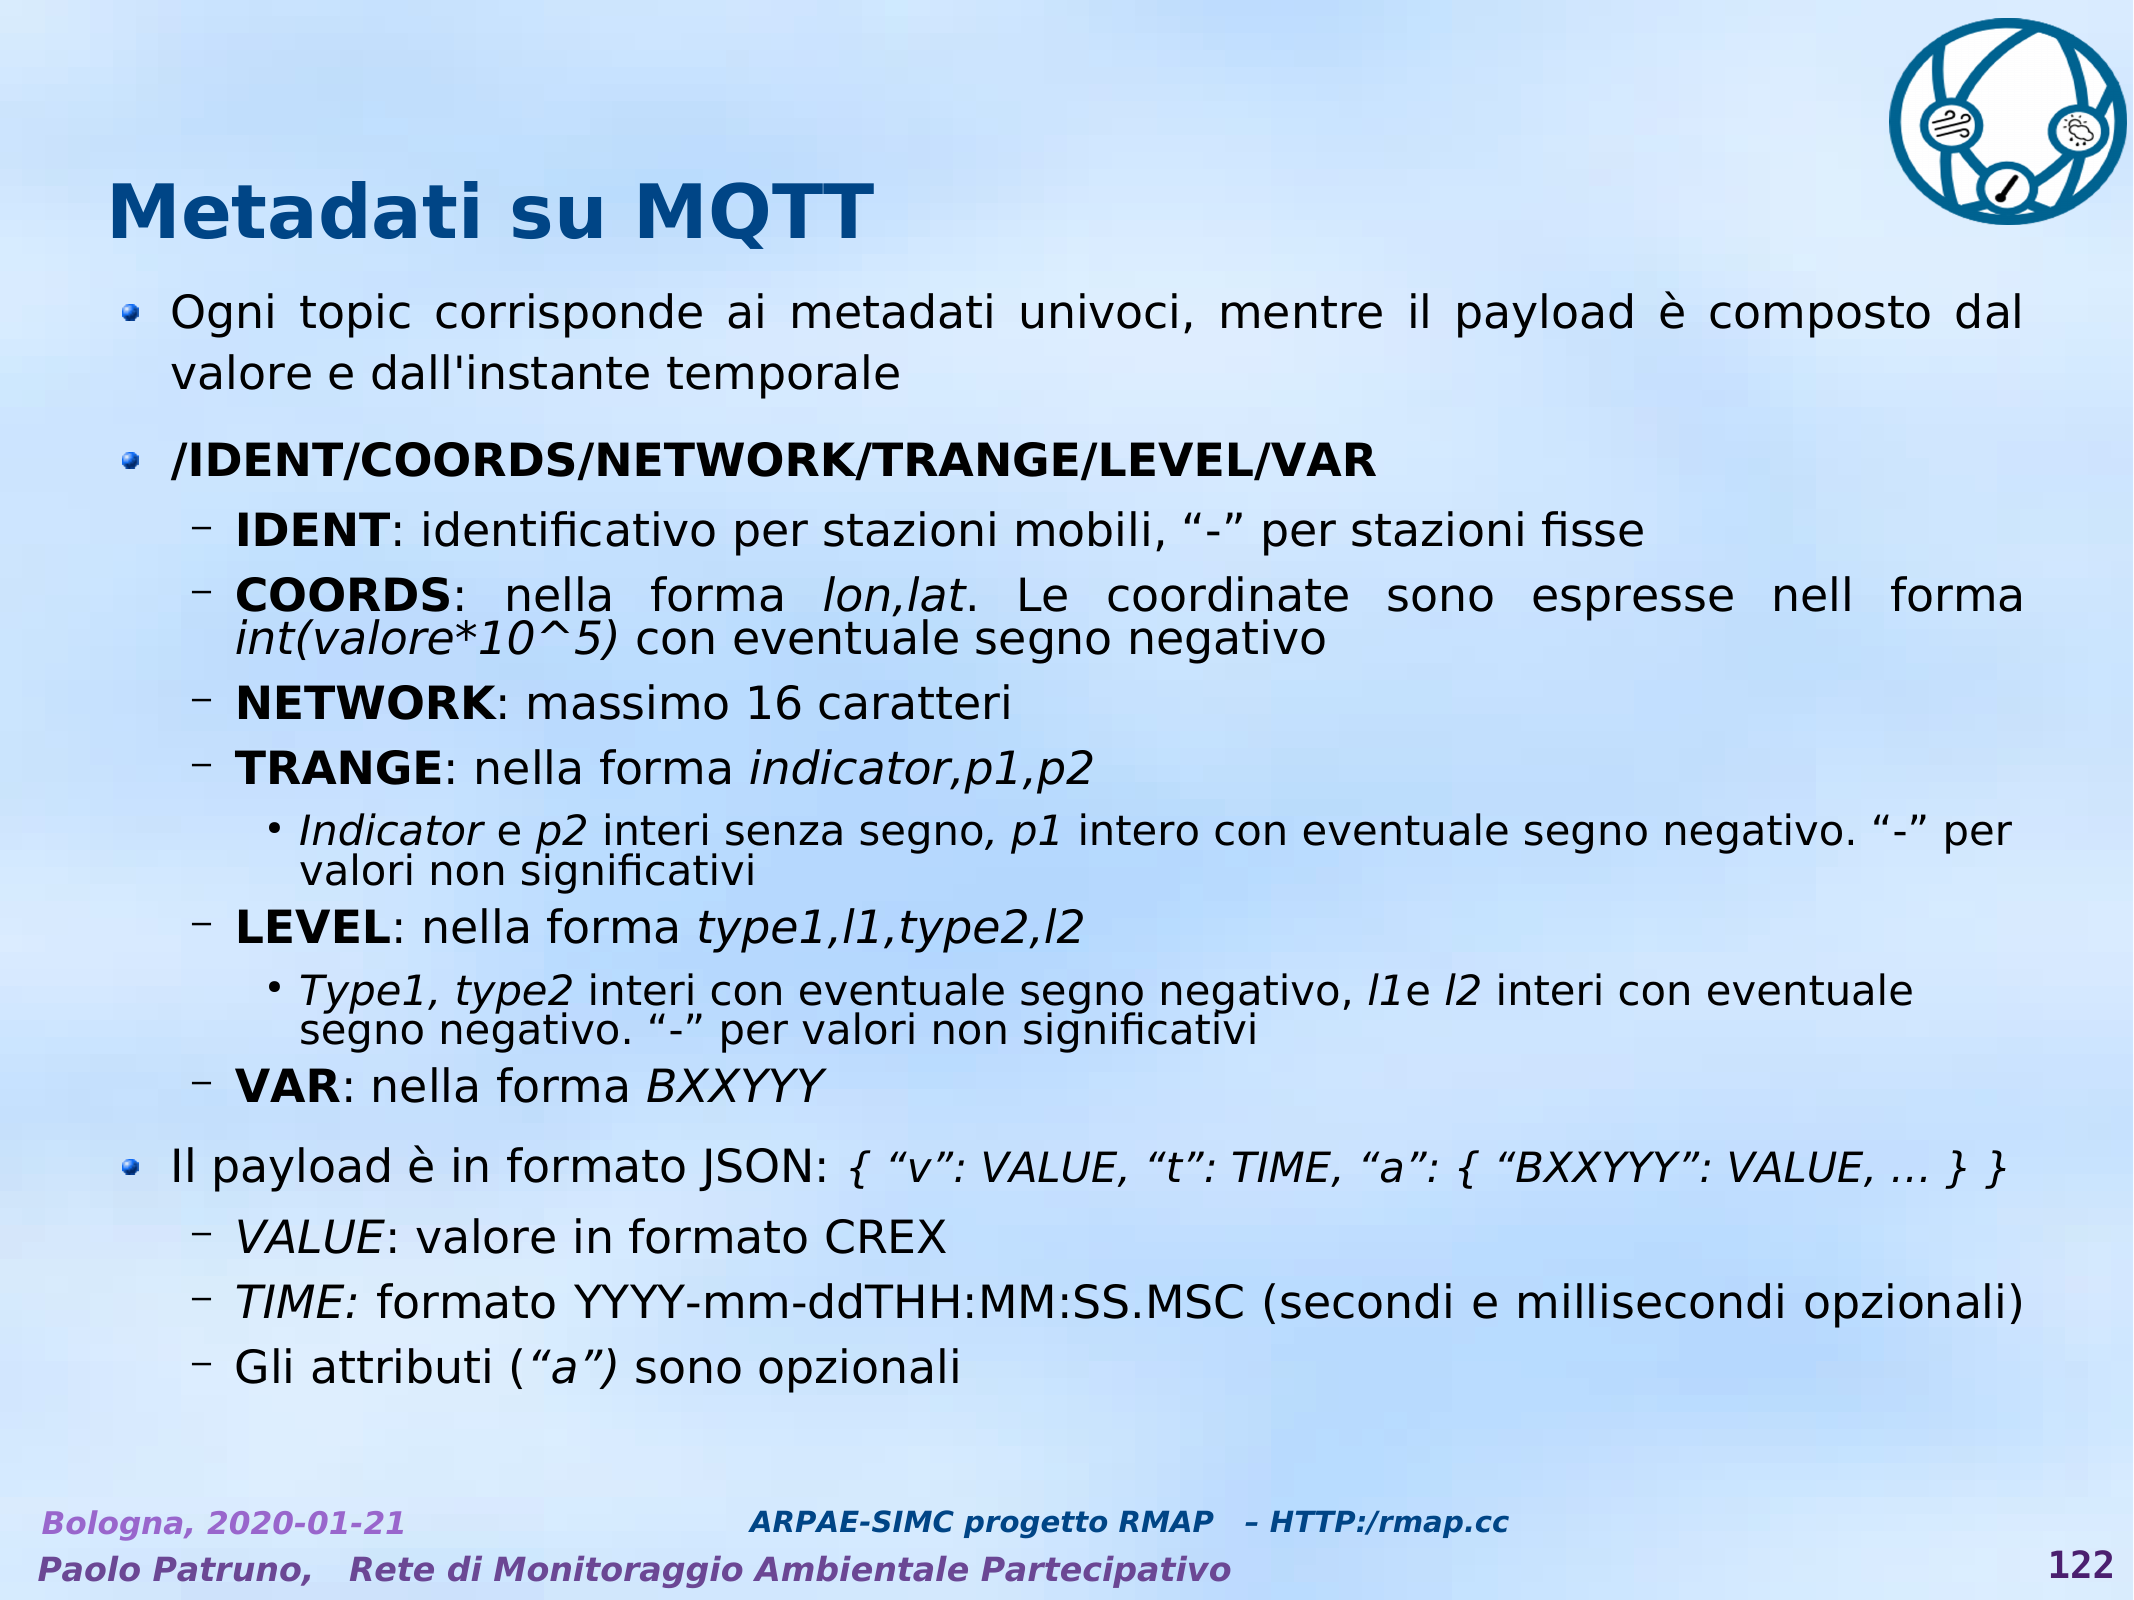

# Metadati su MQTT
Ogni topic corrisponde ai metadati univoci, mentre il payload è composto dal valore e dall'instante temporale
/IDENT/COORDS/NETWORK/TRANGE/LEVEL/VAR
IDENT: identificativo per stazioni mobili, “-” per stazioni fisse
COORDS: nella forma lon,lat. Le coordinate sono espresse nell forma int(valore*10^5) con eventuale segno negativo
NETWORK: massimo 16 caratteri
TRANGE: nella forma indicator,p1,p2
Indicator e p2 interi senza segno, p1 intero con eventuale segno negativo. “-” per valori non significativi
LEVEL: nella forma type1,l1,type2,l2
Type1, type2 interi con eventuale segno negativo, l1e l2 interi con eventuale segno negativo. “-” per valori non significativi
VAR: nella forma BXXYYY
Il payload è in formato JSON: { “v”: VALUE, “t”: TIME, “a”: { “BXXYYY”: VALUE, … } }
VALUE: valore in formato CREX
TIME: formato YYYY-mm-ddTHH:MM:SS.MSC (secondi e millisecondi opzionali)
Gli attributi (“a”) sono opzionali